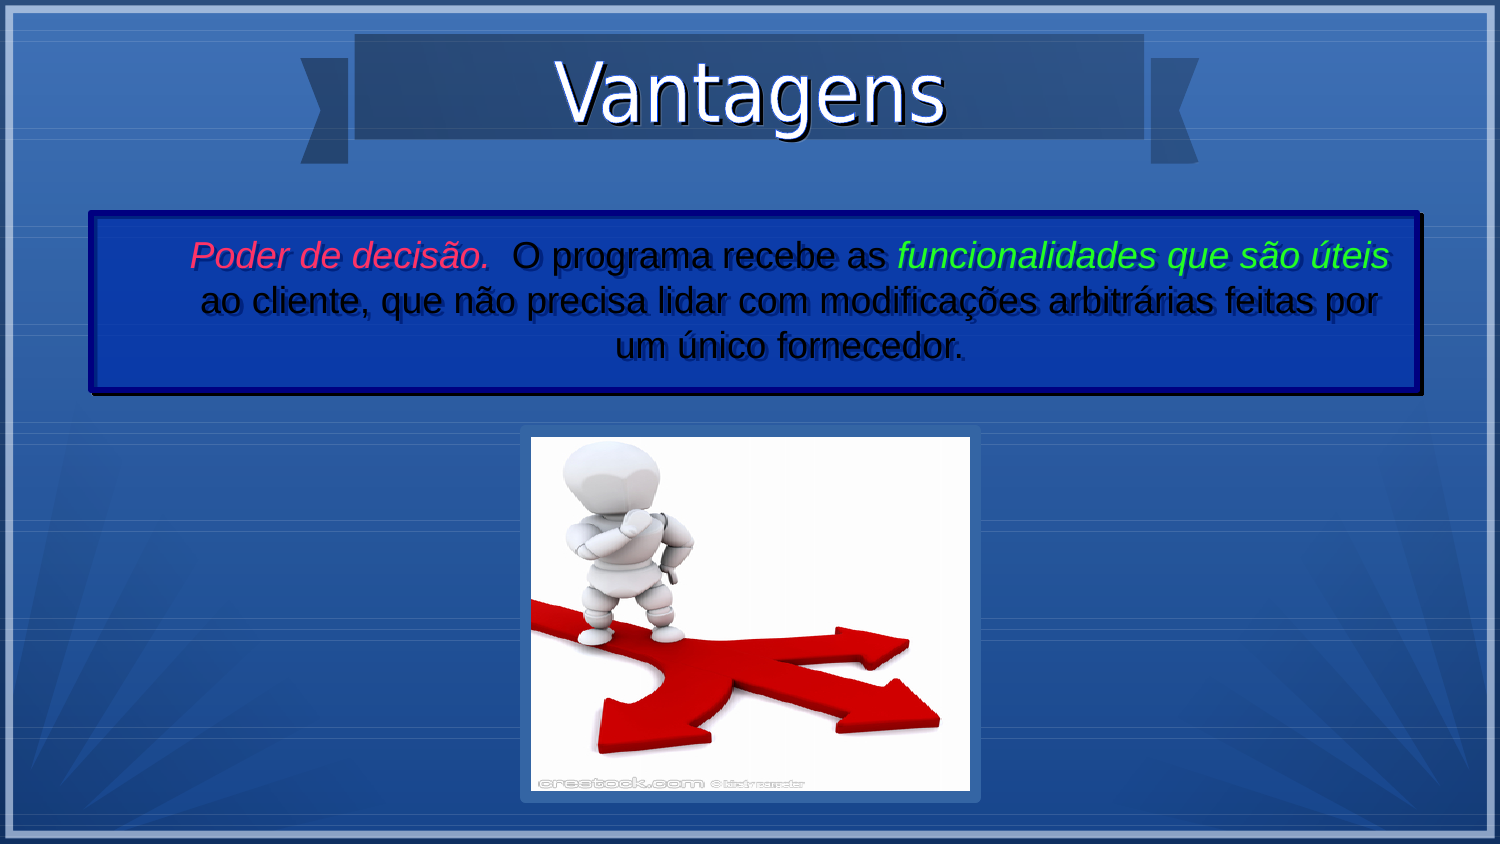

# Vantagens
Poder de decisão. O programa recebe as funcionalidades que são úteis ao cliente, que não precisa lidar com modificações arbitrárias feitas por um único fornecedor.